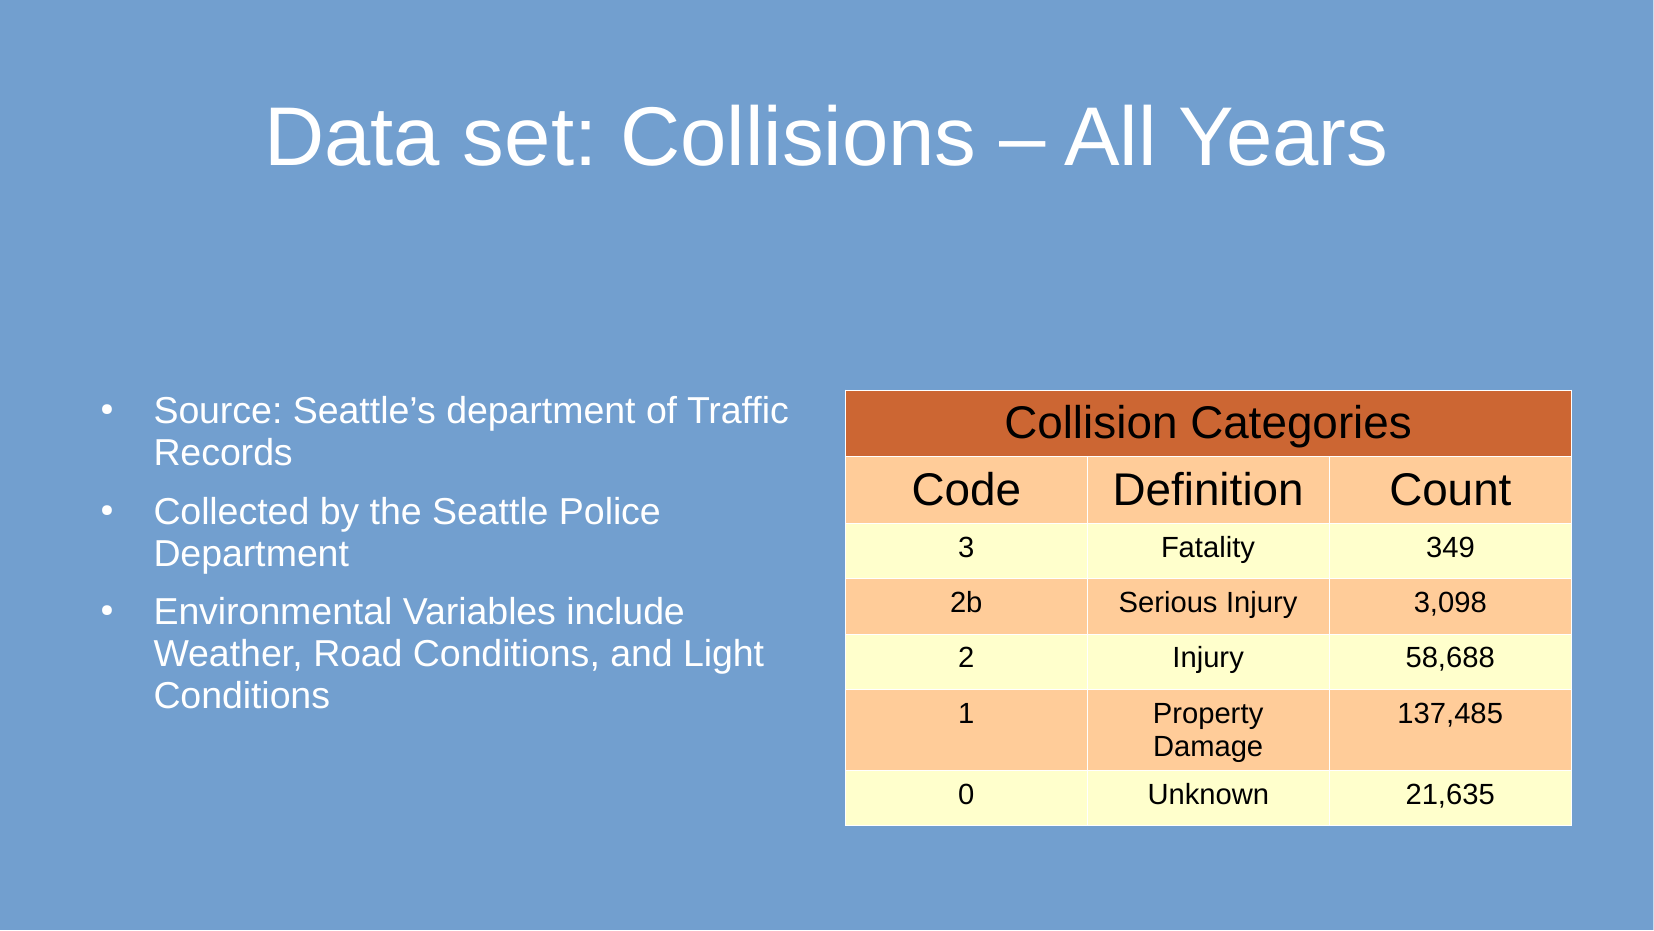

# Data set: Collisions – All Years
Source: Seattle’s department of Traffic Records
Collected by the Seattle Police Department
Environmental Variables include Weather, Road Conditions, and Light Conditions
| Collision Categories | | |
| --- | --- | --- |
| Code | Definition | Count |
| 3 | Fatality | 349 |
| 2b | Serious Injury | 3,098 |
| 2 | Injury | 58,688 |
| 1 | Property Damage | 137,485 |
| 0 | Unknown | 21,635 |